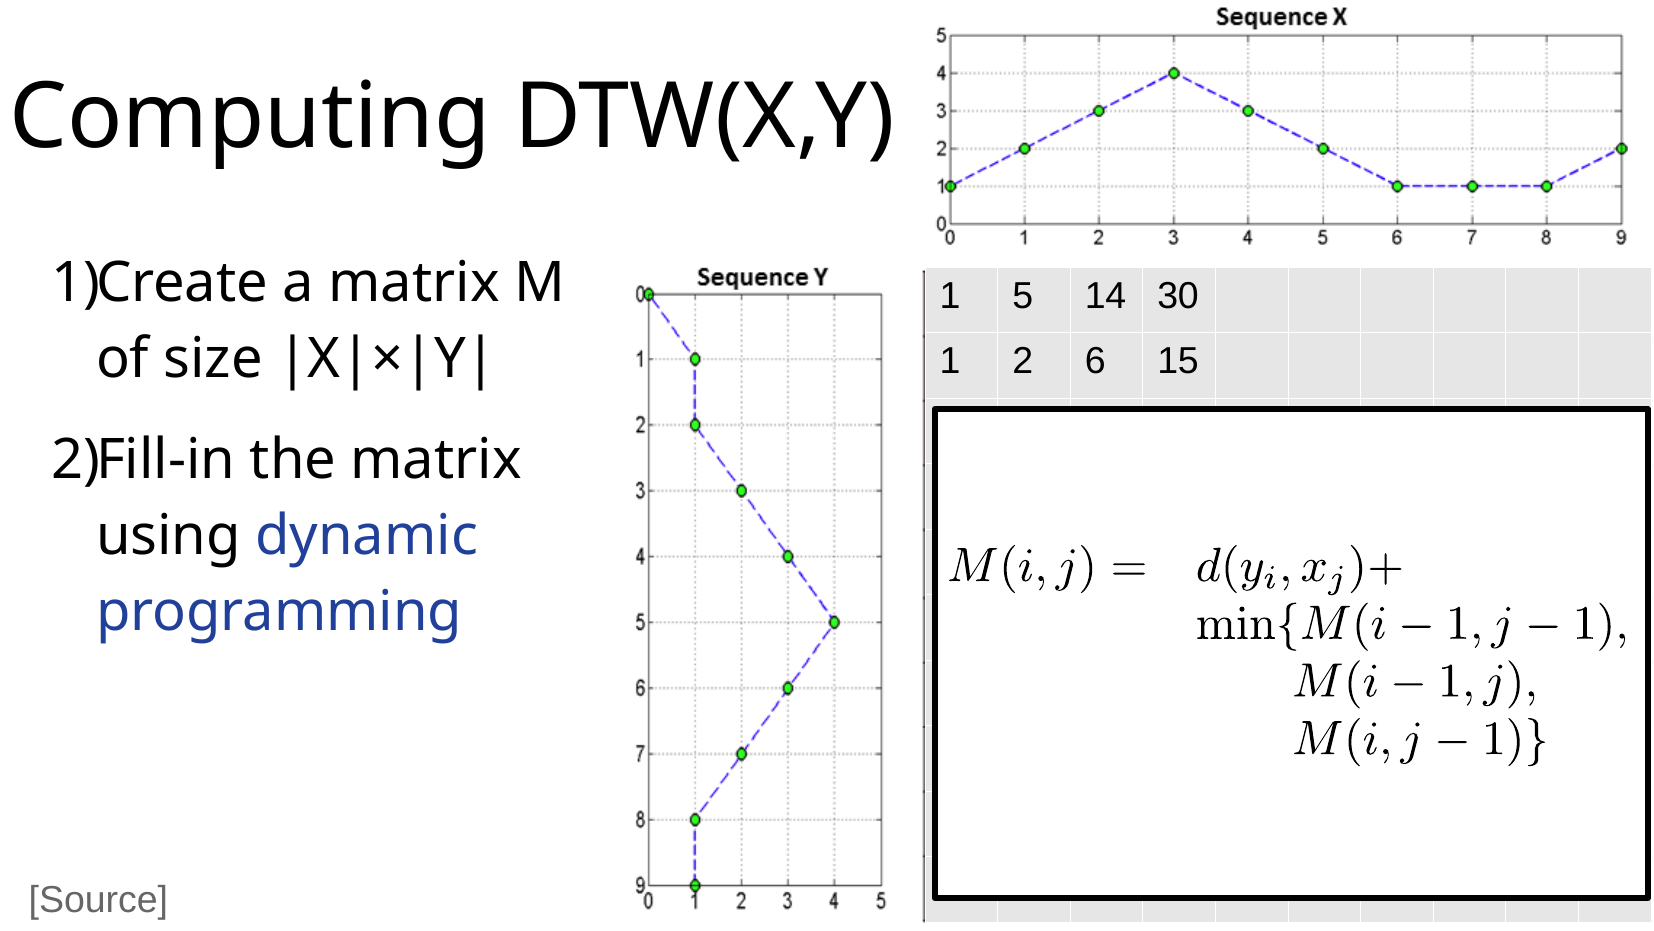

Computing DTW(X,Y)
# Create a matrix M of size |X|×|Y|
Fill-in the matrix using dynamic programming
| 1 | 5 | 14 | 30 | | | | | | |
| --- | --- | --- | --- | --- | --- | --- | --- | --- | --- |
| 1 | 2 | 6 | 15 | | | | | | |
| | | | | | | | | | |
| | | | | | | | | | |
| | | | | | | | | | |
| | | | | | | | | | |
| | | | | | | | | | |
| | | | | | | | | | |
| | | | | | | | | | |
| | | | | | | | | | |
[Source]
33